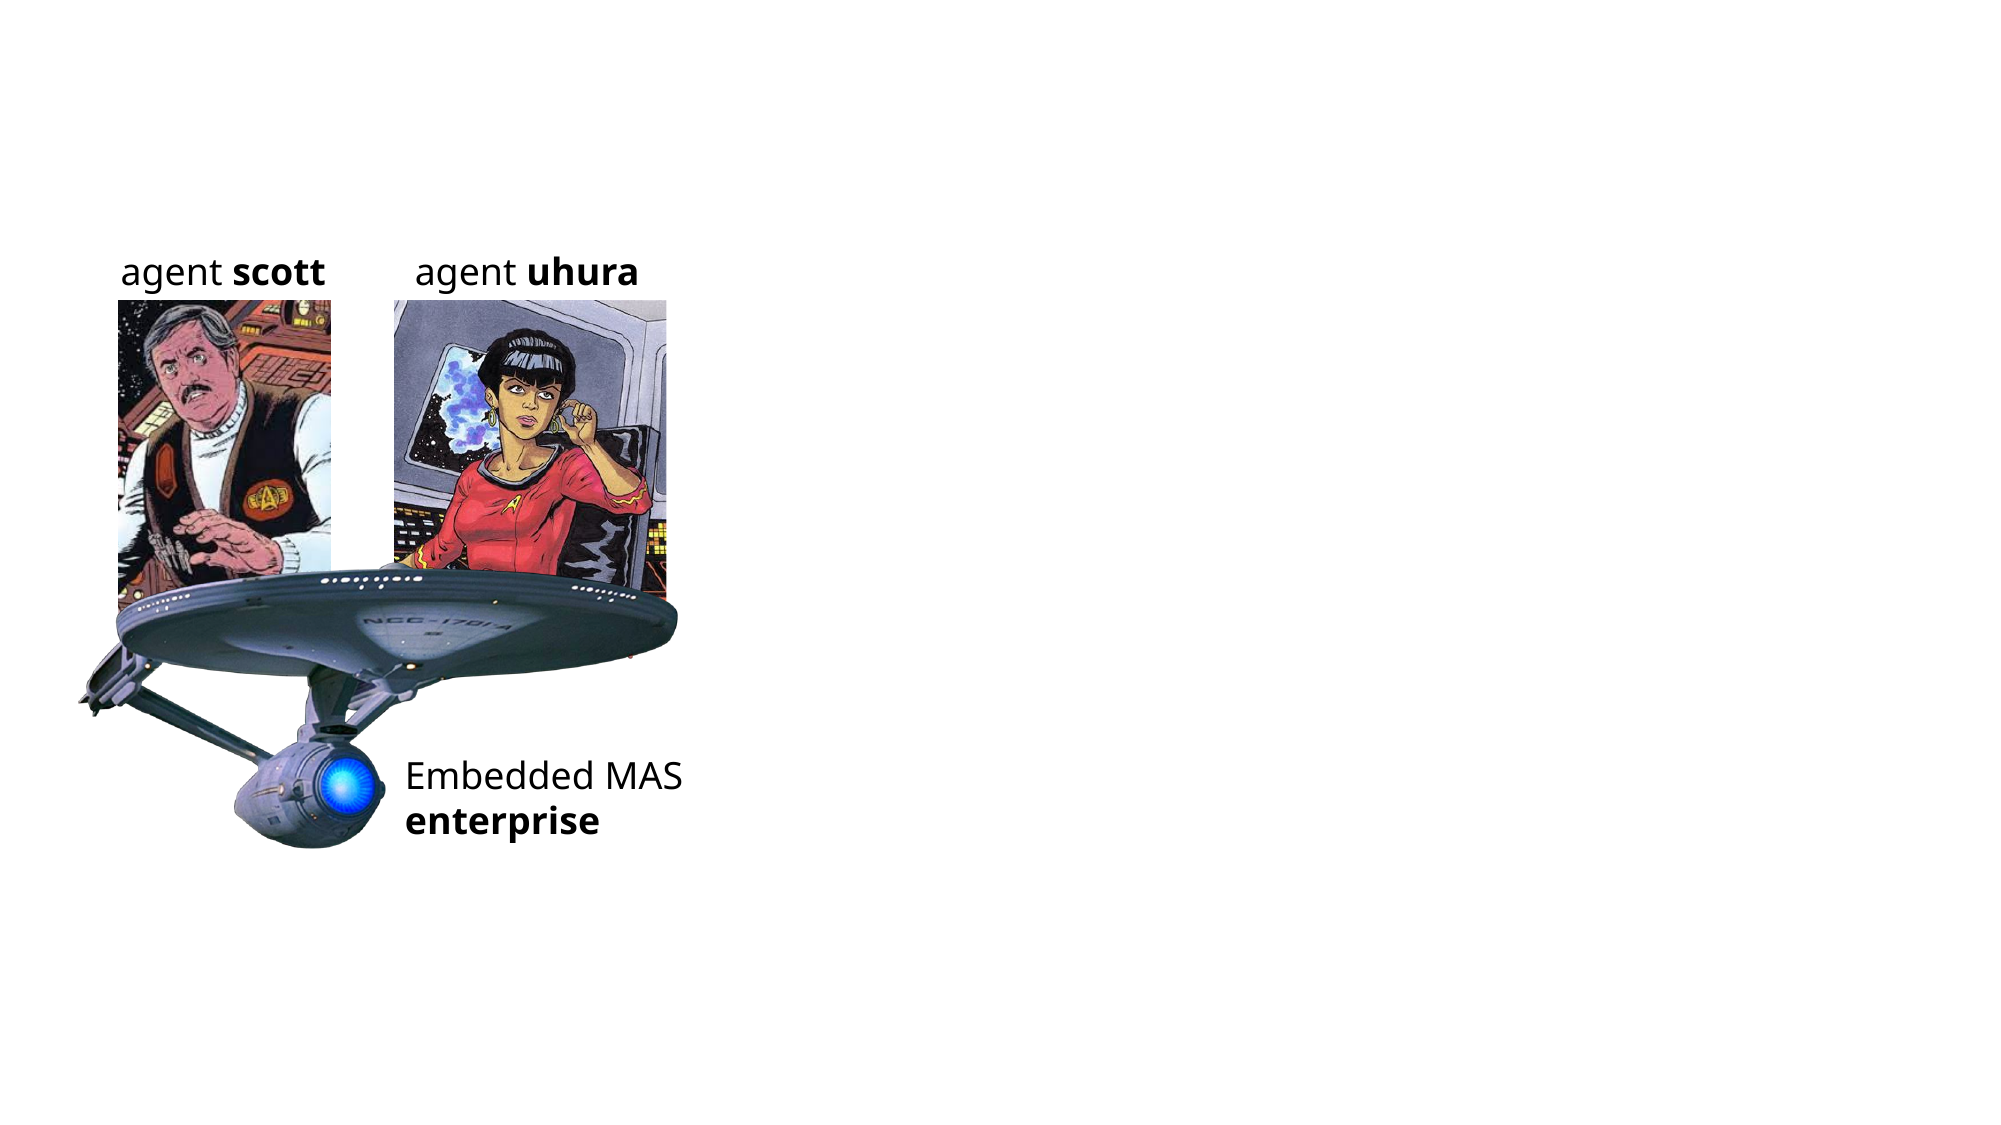

Exemplo: Comunicação entre SMA Embarcados
agent scott
agent uhura
Embedded MAS enterprise